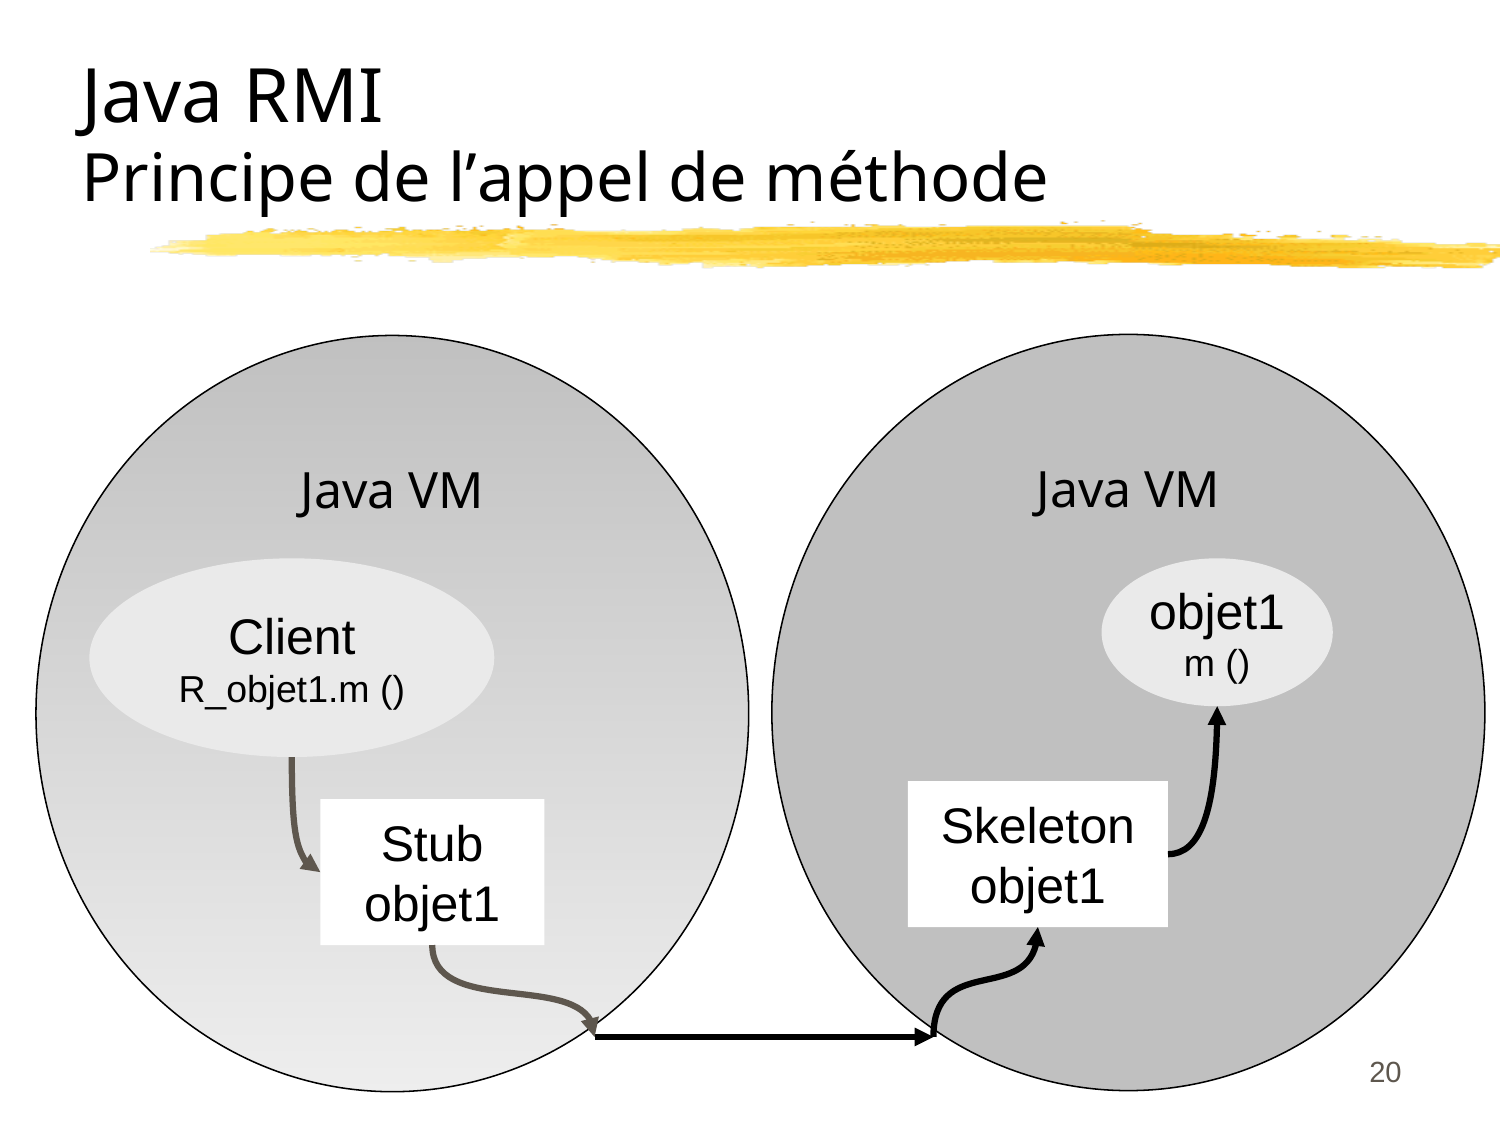

# Java RMI Principe de l’appel de méthode
Java VM
Java VM
Client
R_objet1.m ()
objet1
m ()
Skeleton
objet1
Stub
objet1